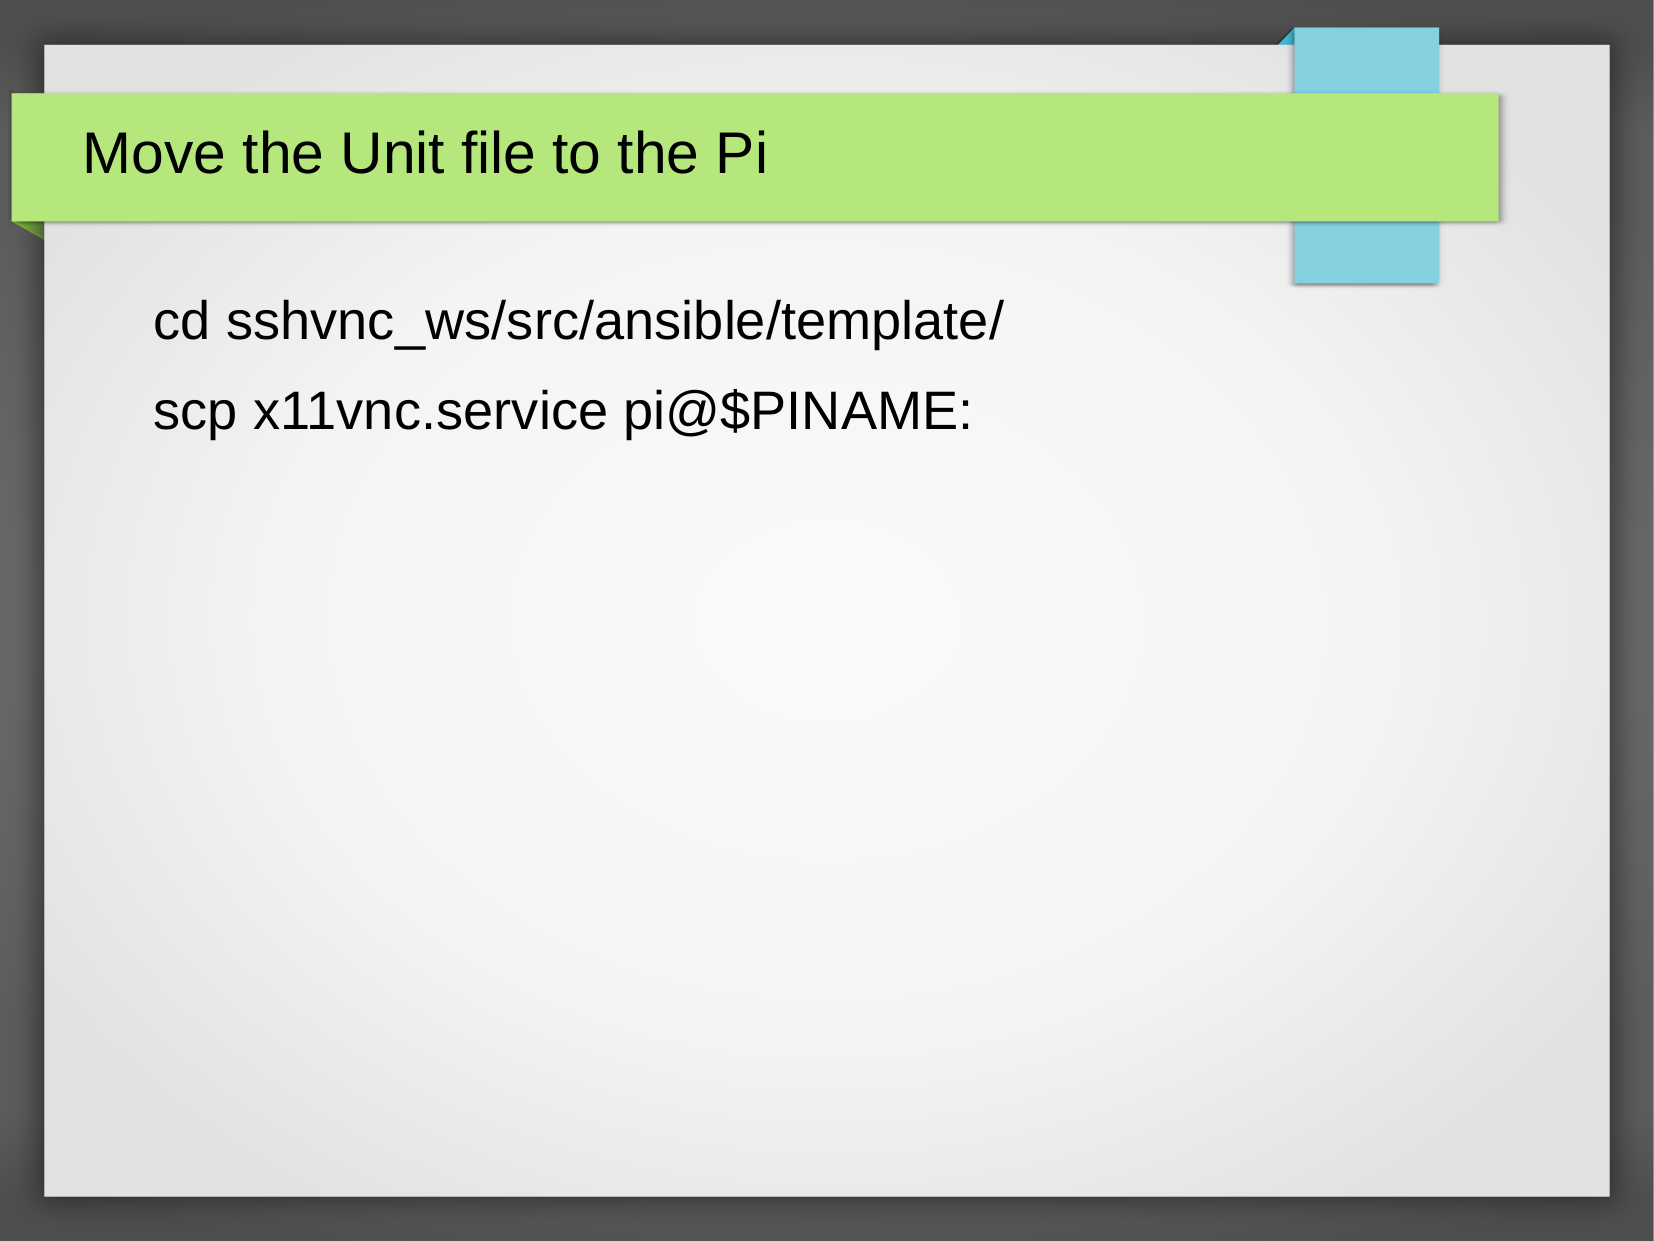

# Move the Unit file to the Pi
cd sshvnc_ws/src/ansible/template/
scp x11vnc.service pi@$PINAME: